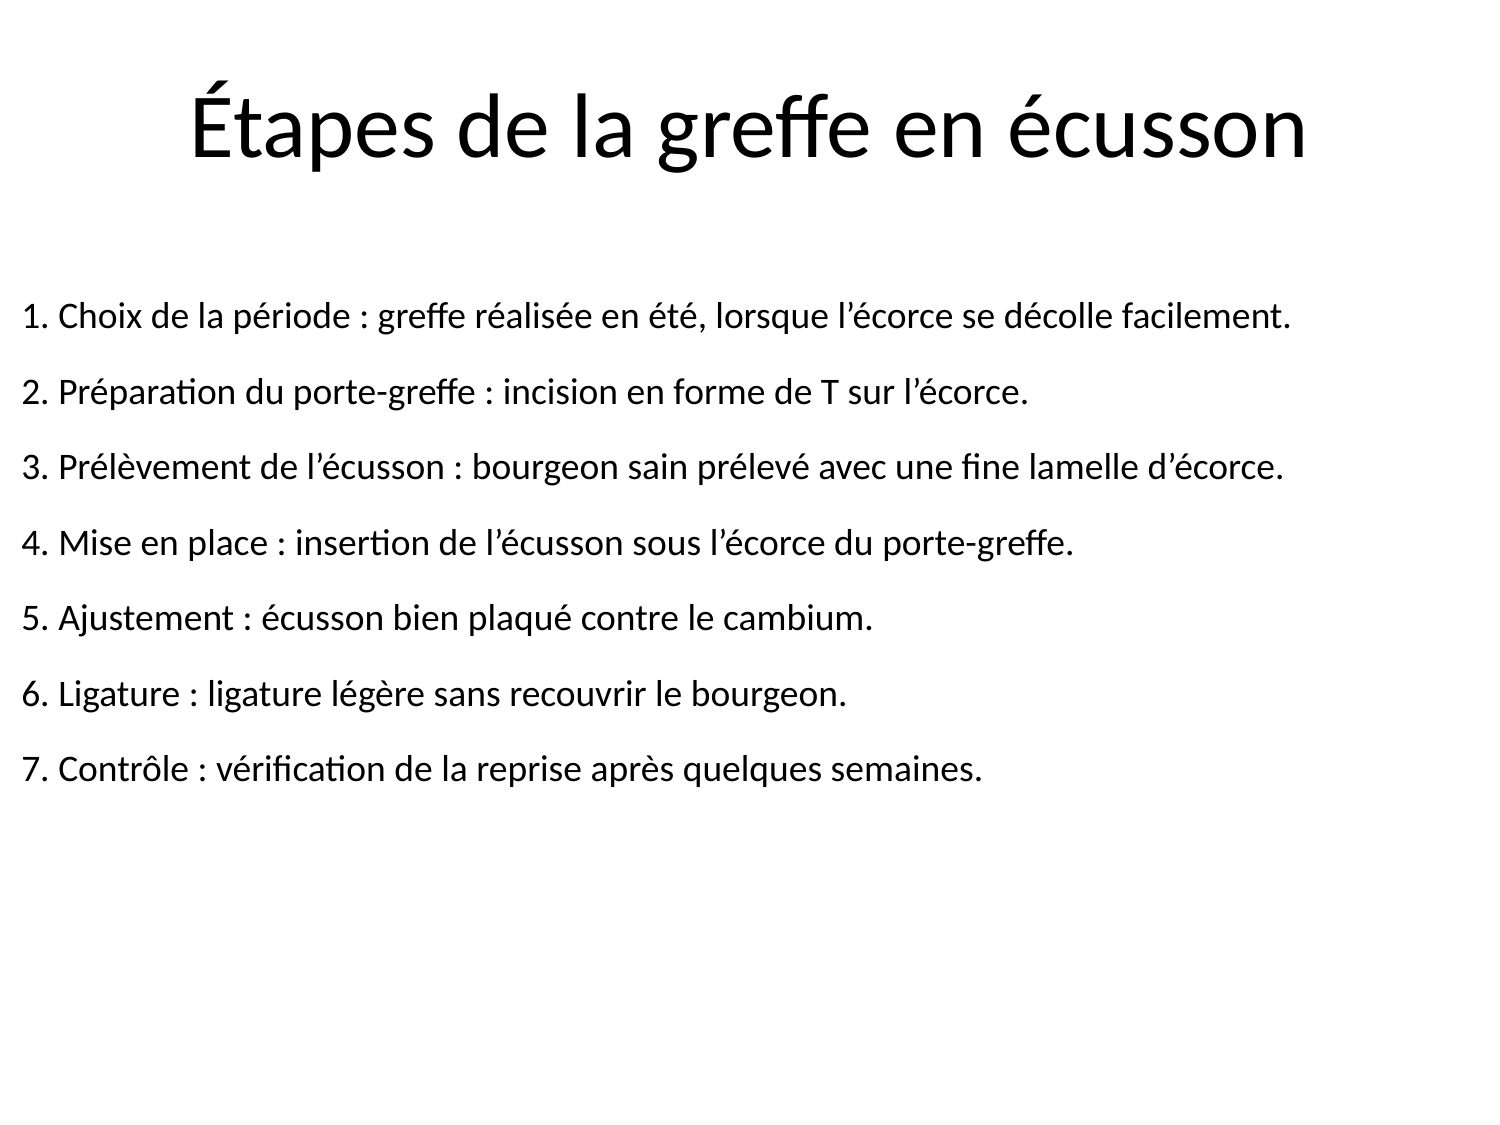

Étapes de la greffe en écusson
1. Choix de la période : greffe réalisée en été, lorsque l’écorce se décolle facilement.
2. Préparation du porte-greffe : incision en forme de T sur l’écorce.
3. Prélèvement de l’écusson : bourgeon sain prélevé avec une fine lamelle d’écorce.
4. Mise en place : insertion de l’écusson sous l’écorce du porte-greffe.
5. Ajustement : écusson bien plaqué contre le cambium.
6. Ligature : ligature légère sans recouvrir le bourgeon.
7. Contrôle : vérification de la reprise après quelques semaines.